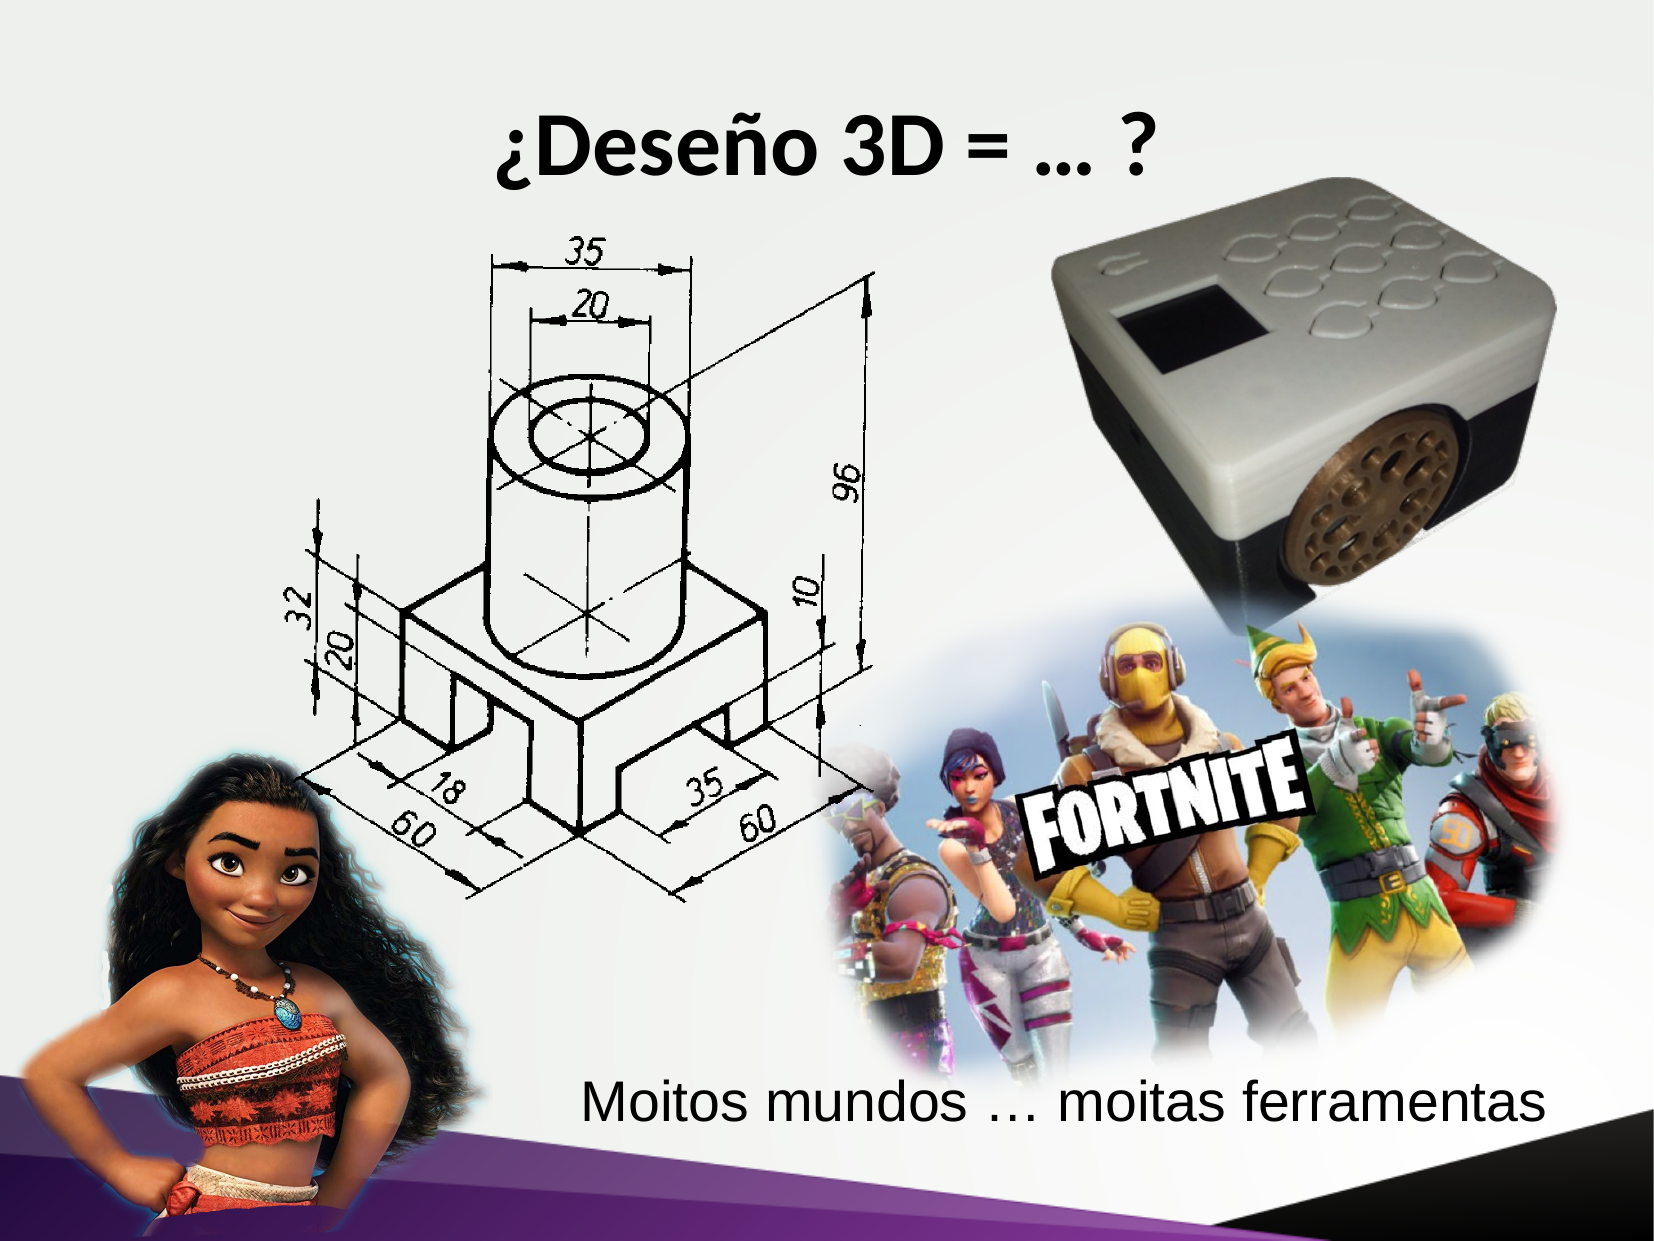

¿Deseño 3D = … ?
# Moitos mundos … moitas ferramentas